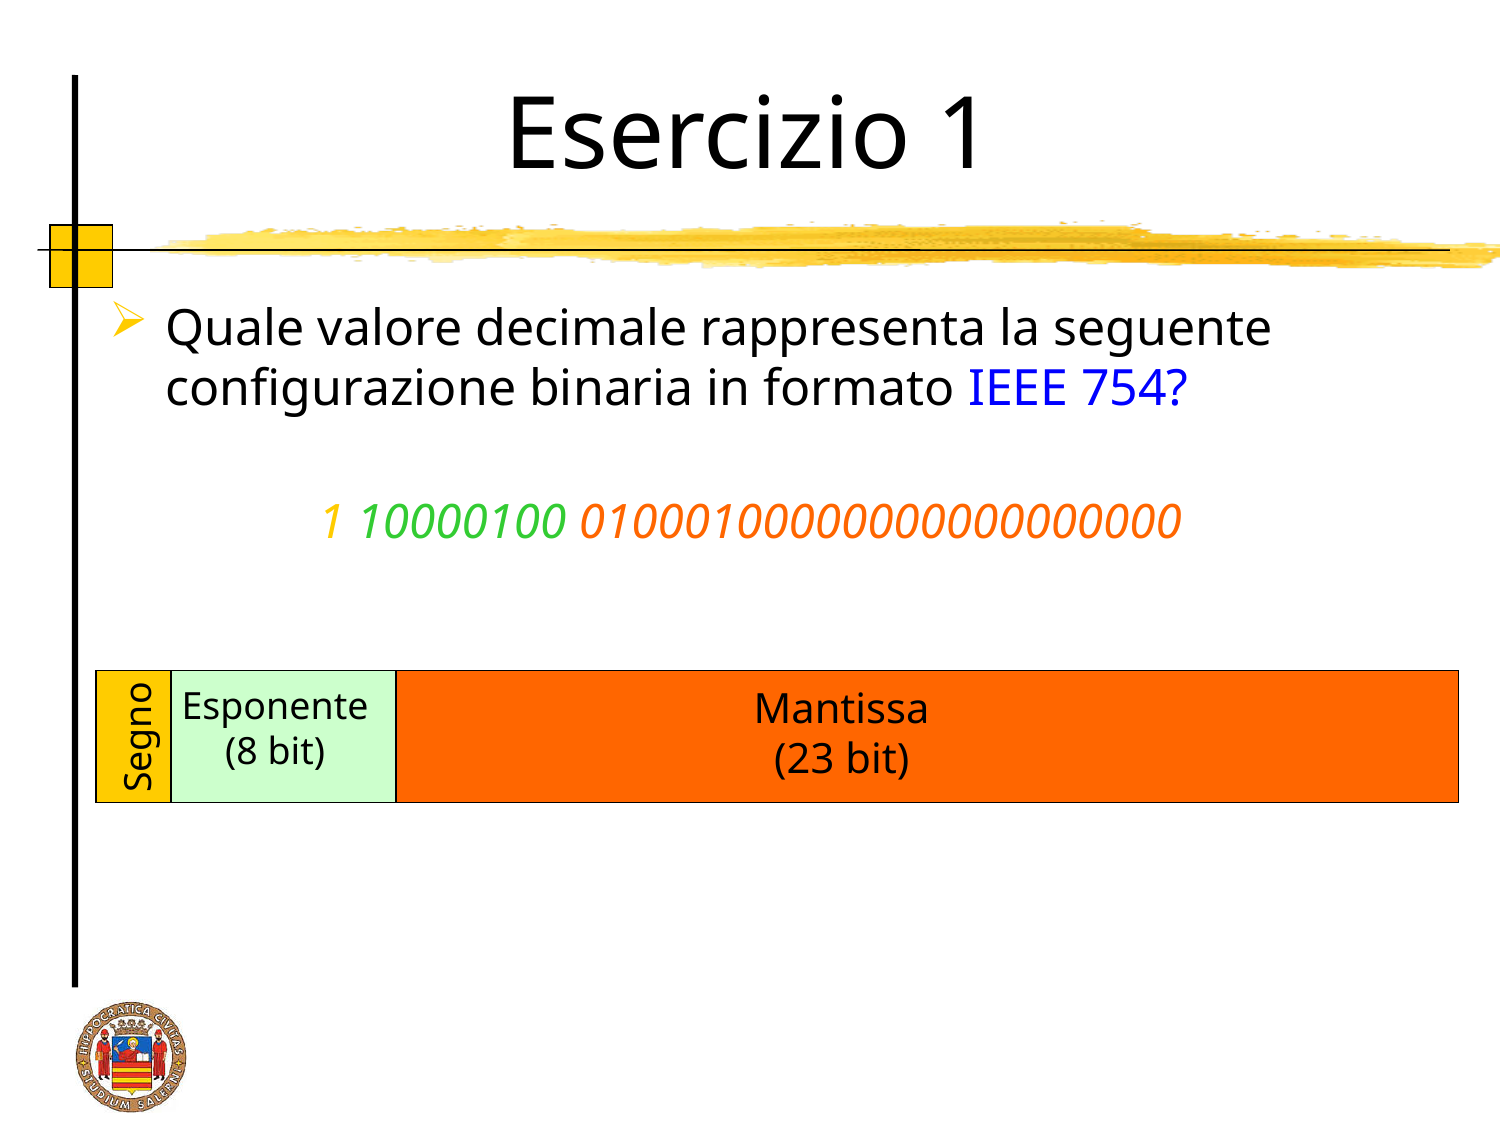

Esercizio 1
# Quale valore decimale rappresenta la seguente configurazione binaria in formato IEEE 754?
1 10000100 01000100000000000000000
Esponente
(8 bit)
Mantissa
(23 bit)
Segno